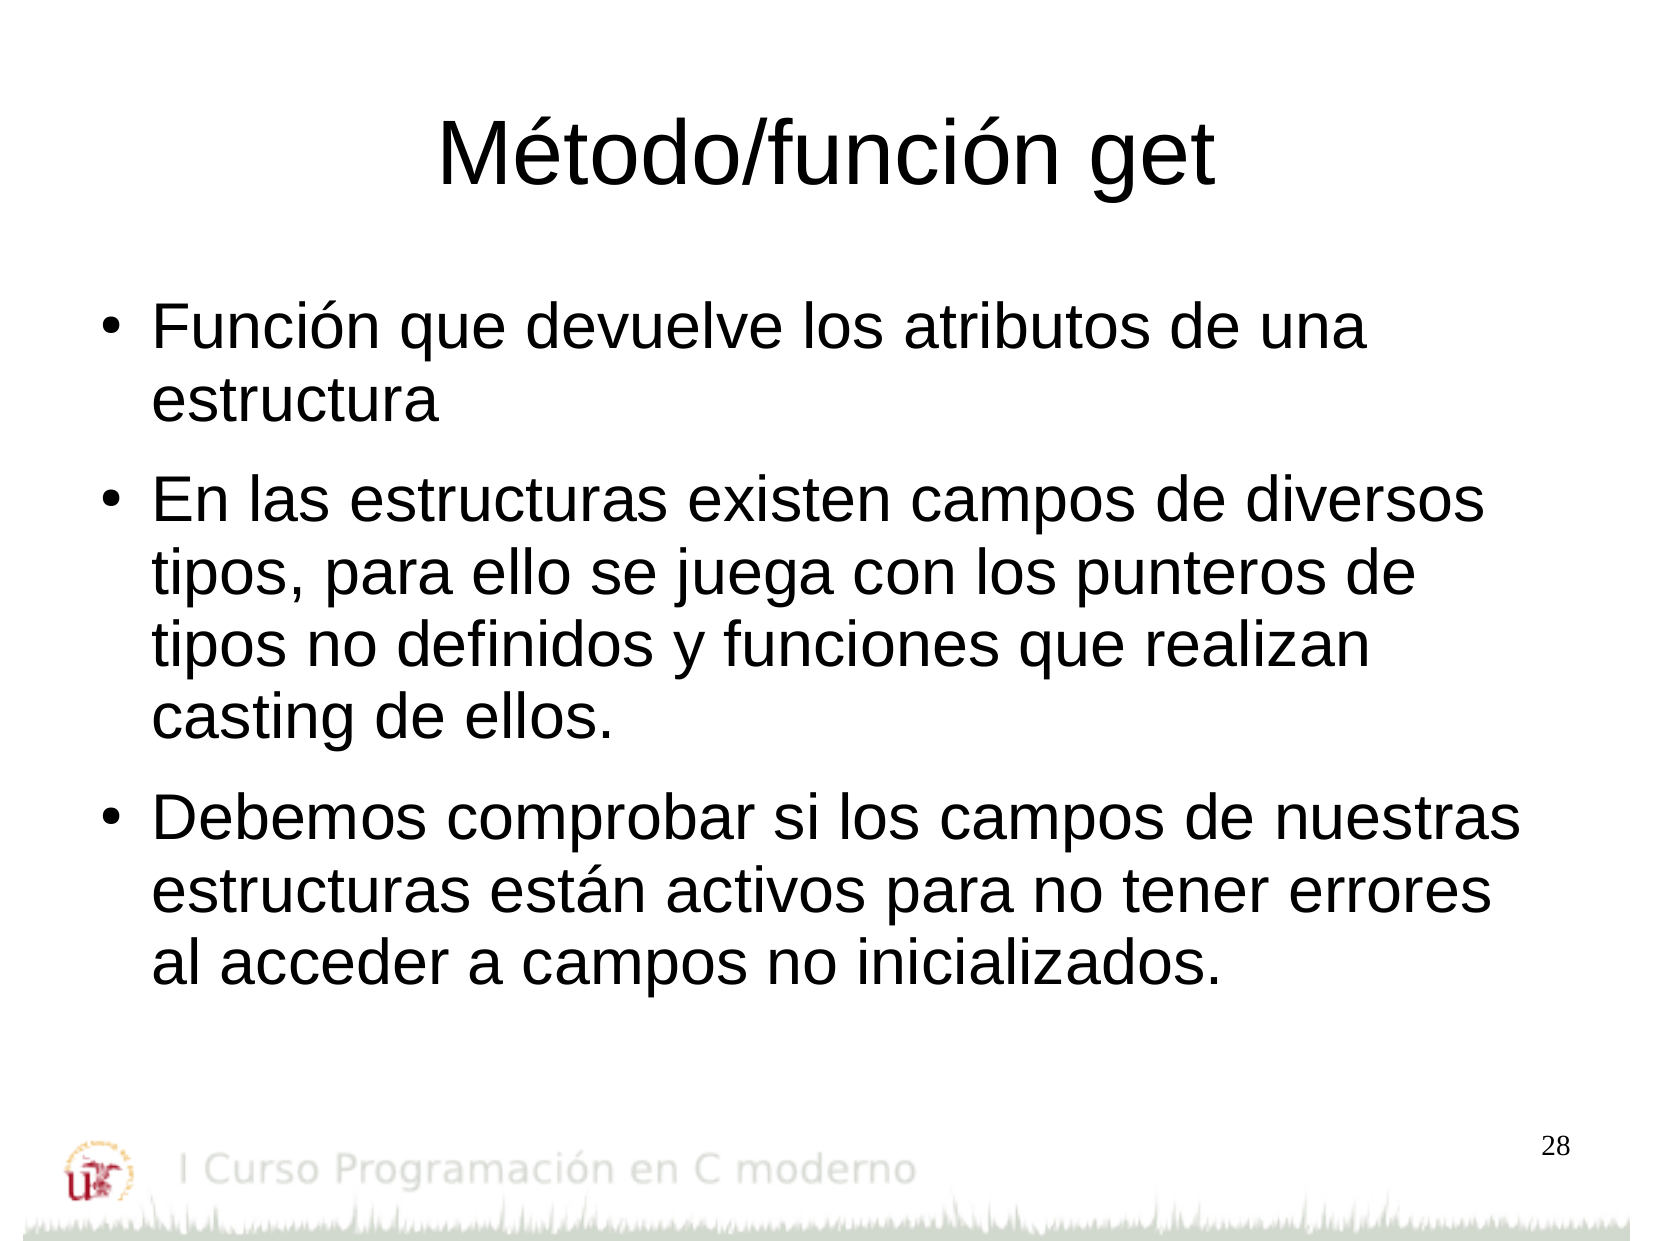

# Método/función get
Función que devuelve los atributos de una estructura
En las estructuras existen campos de diversos tipos, para ello se juega con los punteros de tipos no definidos y funciones que realizan casting de ellos.
Debemos comprobar si los campos de nuestras estructuras están activos para no tener errores al acceder a campos no inicializados.
28